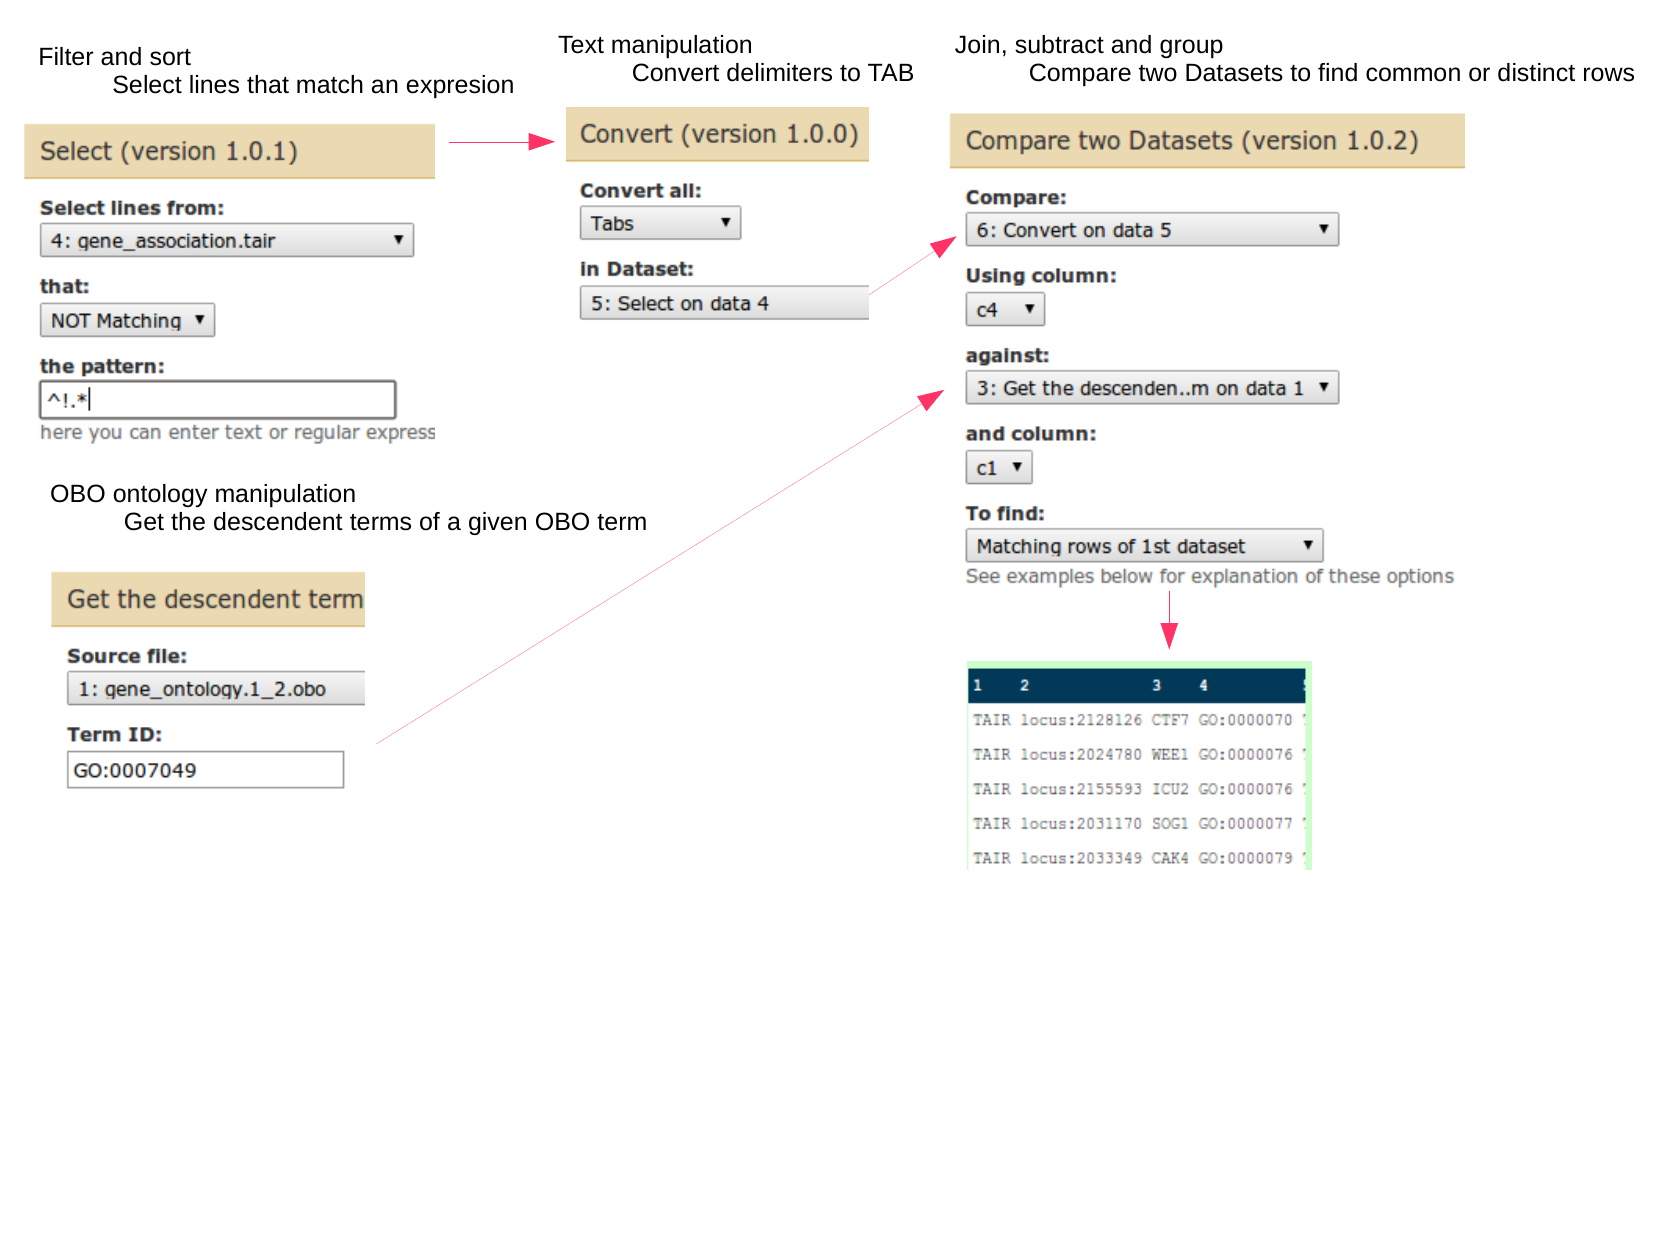

Text manipulation
	Convert delimiters to TAB
Join, subtract and group
	Compare two Datasets to find common or distinct rows
Filter and sort
	Select lines that match an expresion
OBO ontology manipulation
	Get the descendent terms of a given OBO term